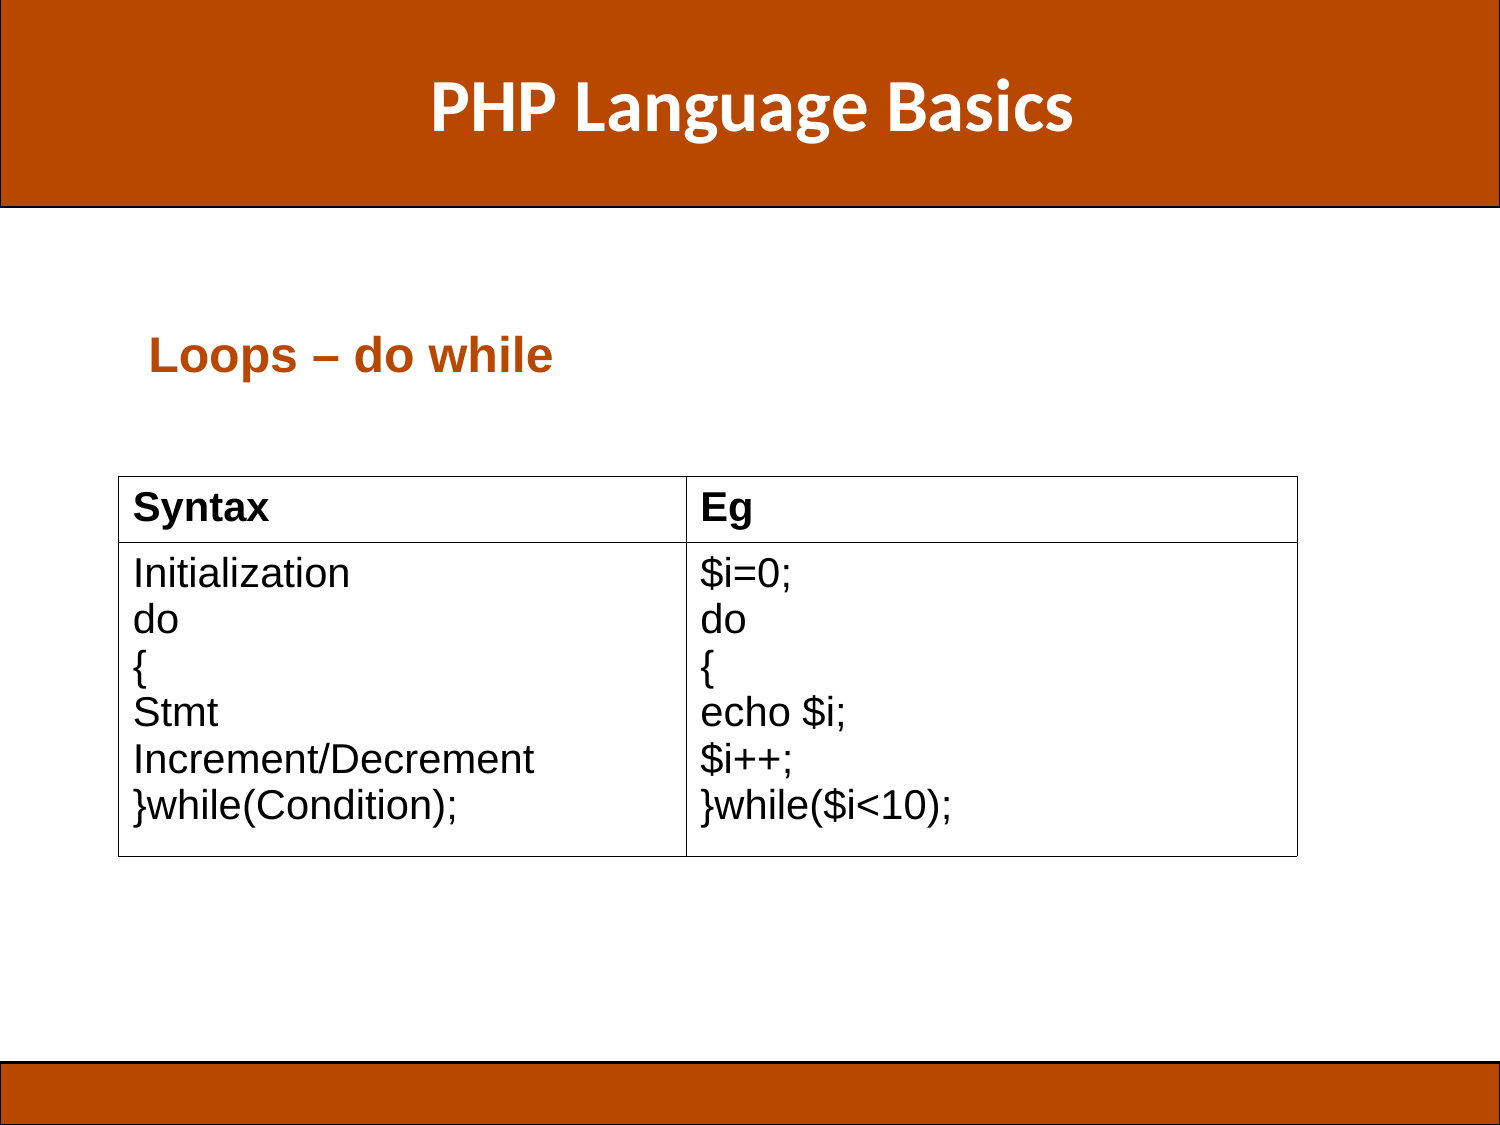

PHP Language Basics
# Loops – do while
| Syntax | Eg |
| --- | --- |
| Initialization do { Stmt Increment/Decrement }while(Condition); | $i=0; do { echo $i; $i++; }while($i<10); |